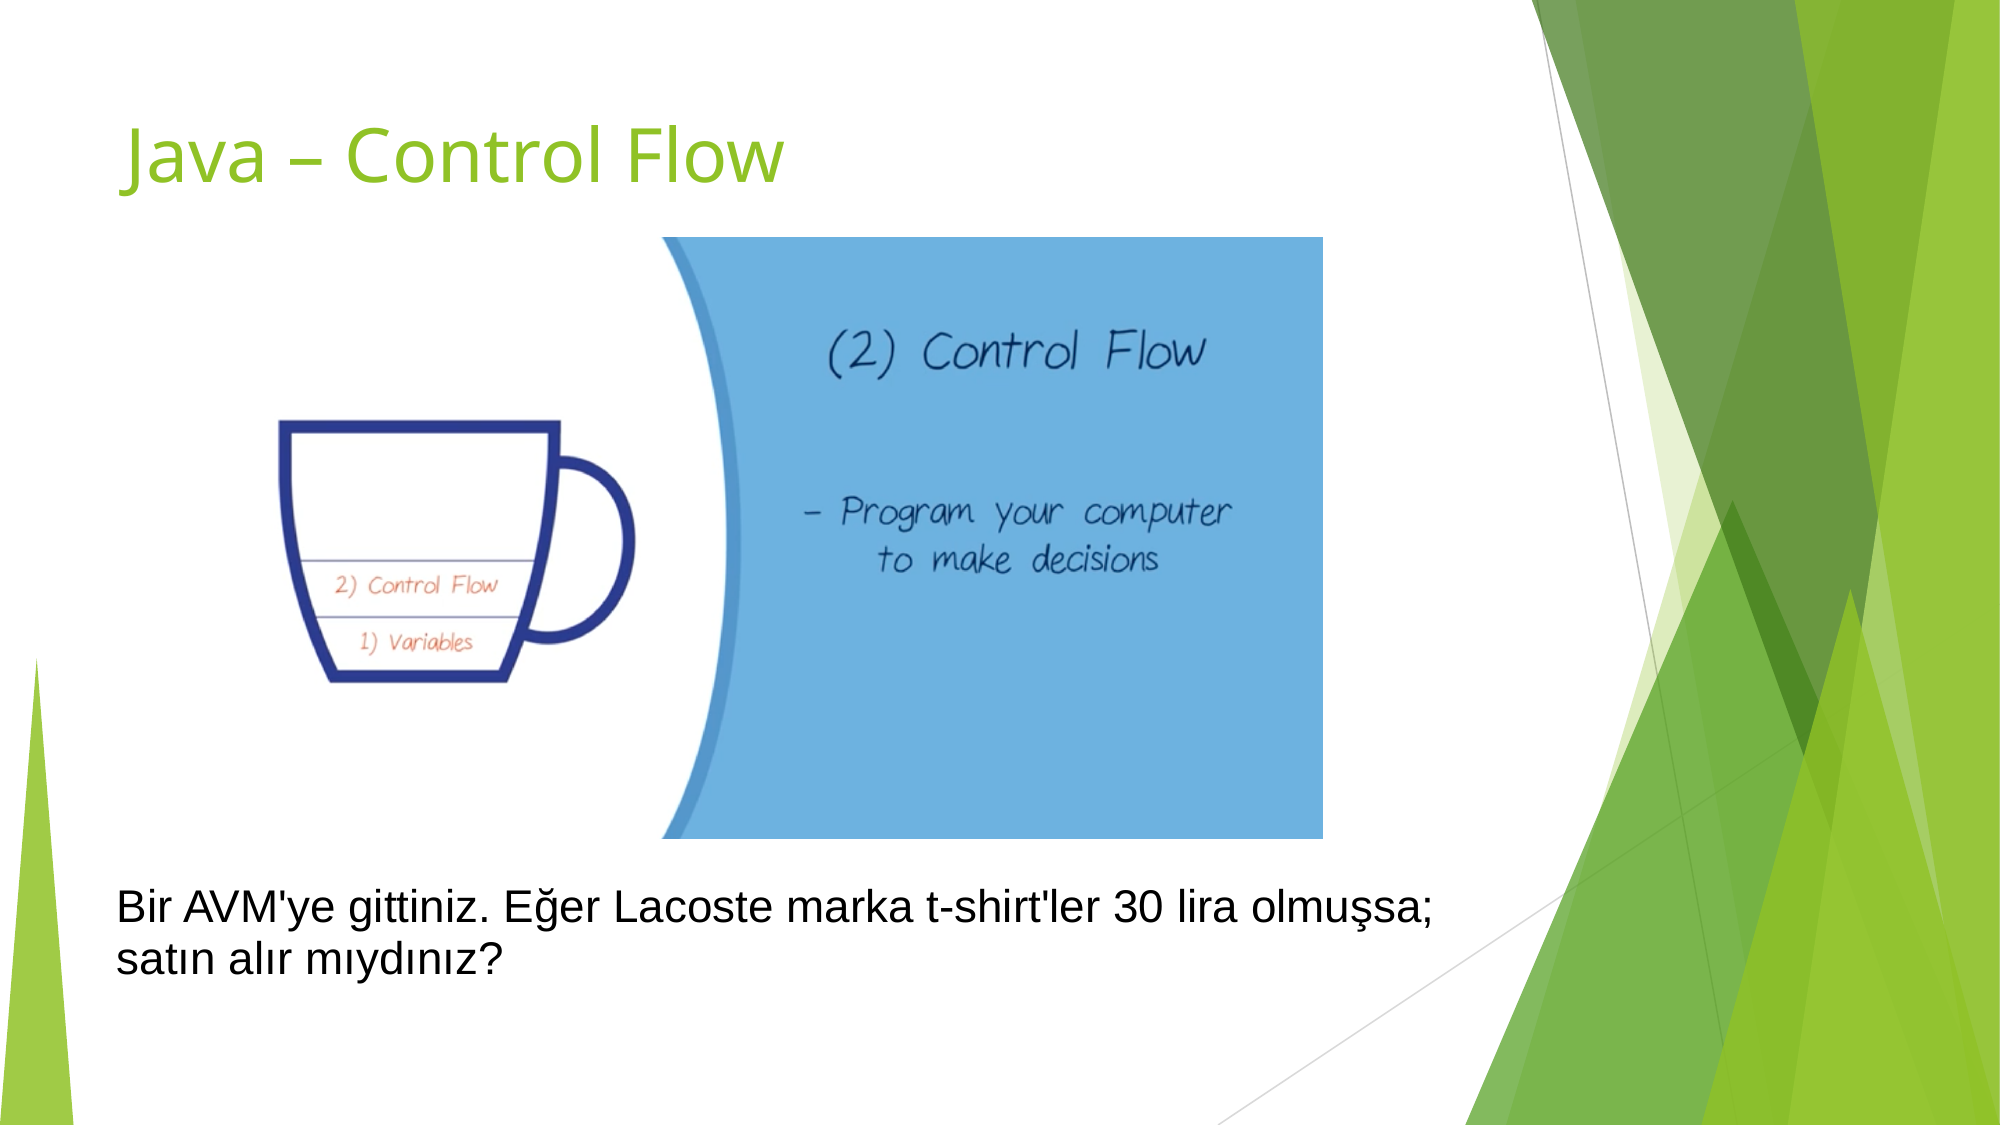

# Java – Control Flow
Bir AVM'ye gittiniz. Eğer Lacoste marka t-shirt'ler 30 lira olmuşsa; satın alır mıydınız?